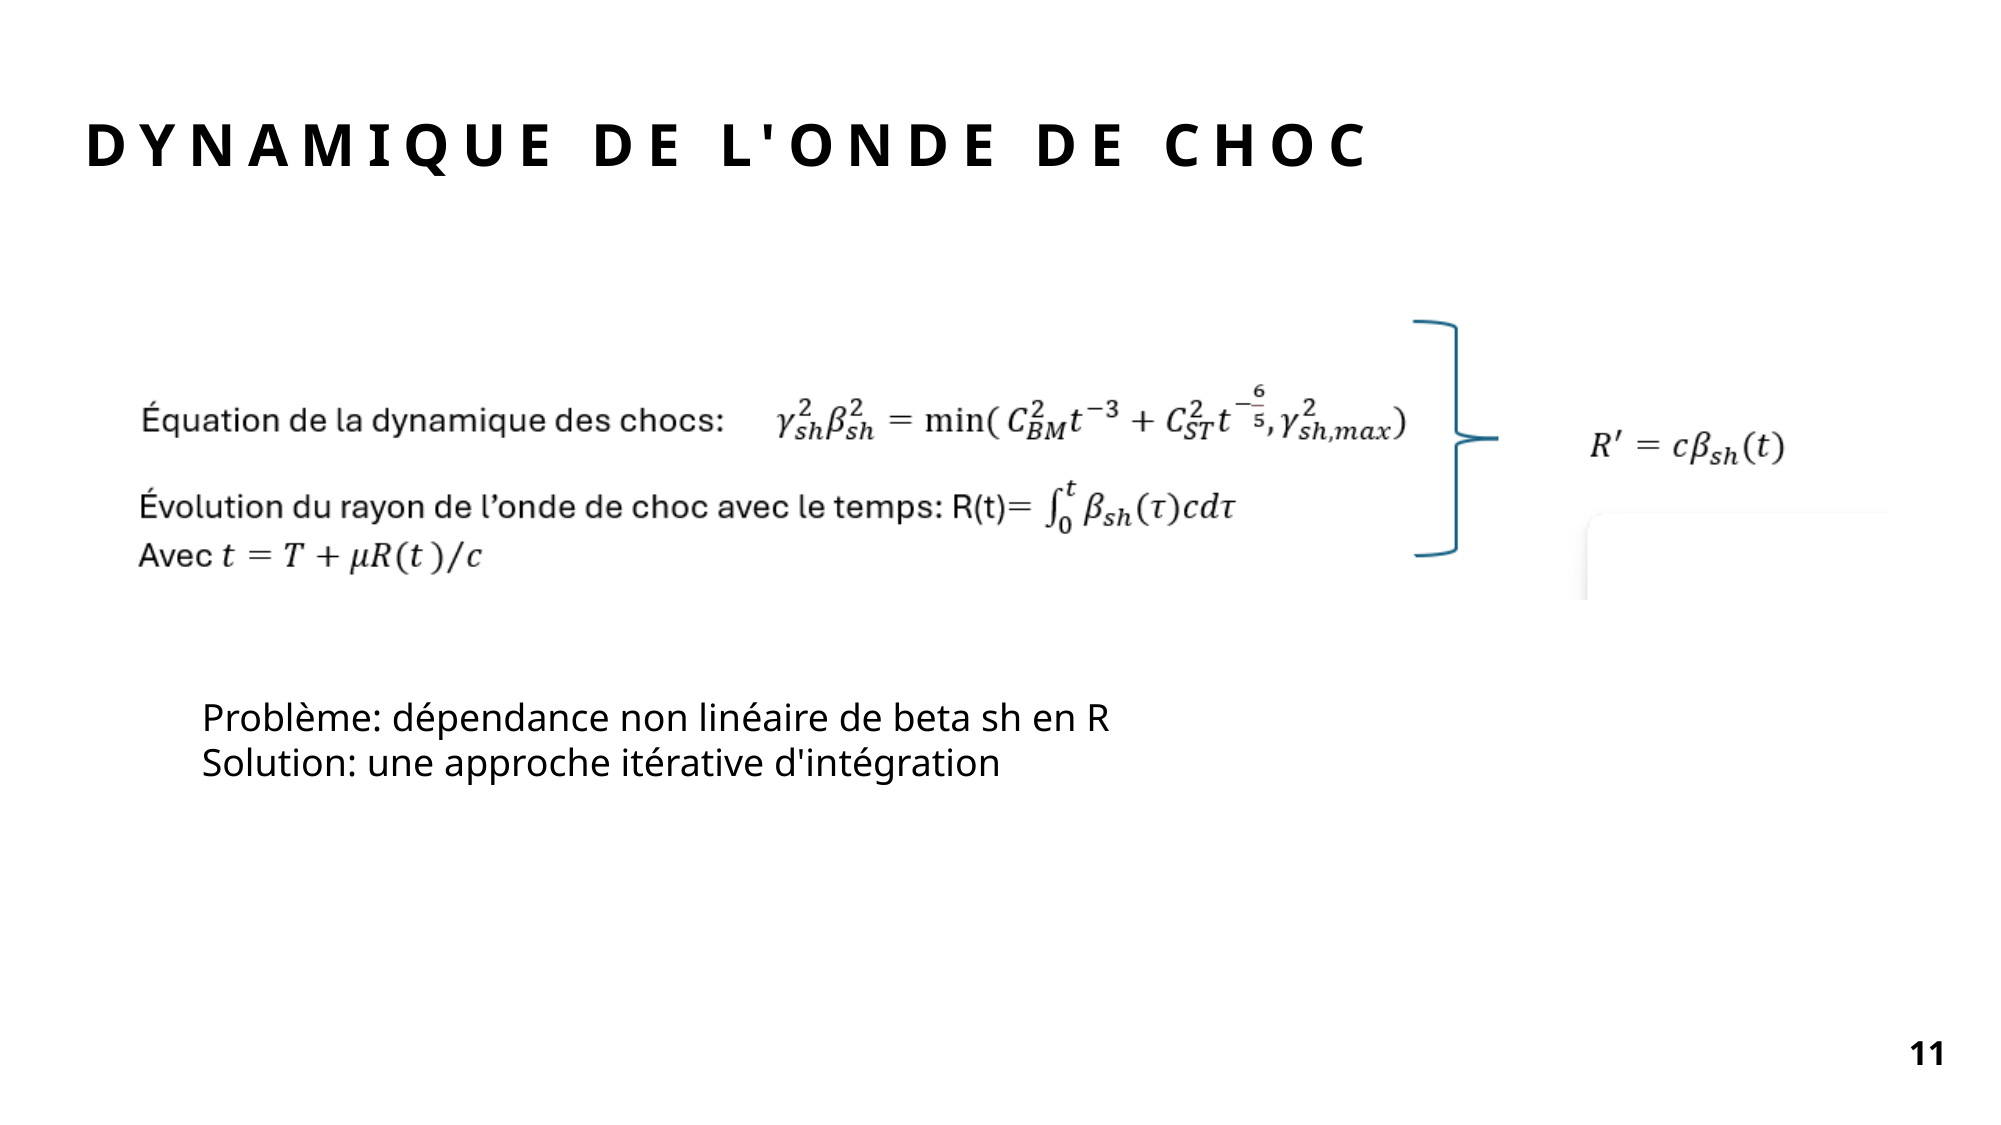

# Dynamique de l'onde de choc
Mines Paris | PSL
11
Problème: dépendance non linéaire de beta sh en R
Solution: une approche itérative d'intégration